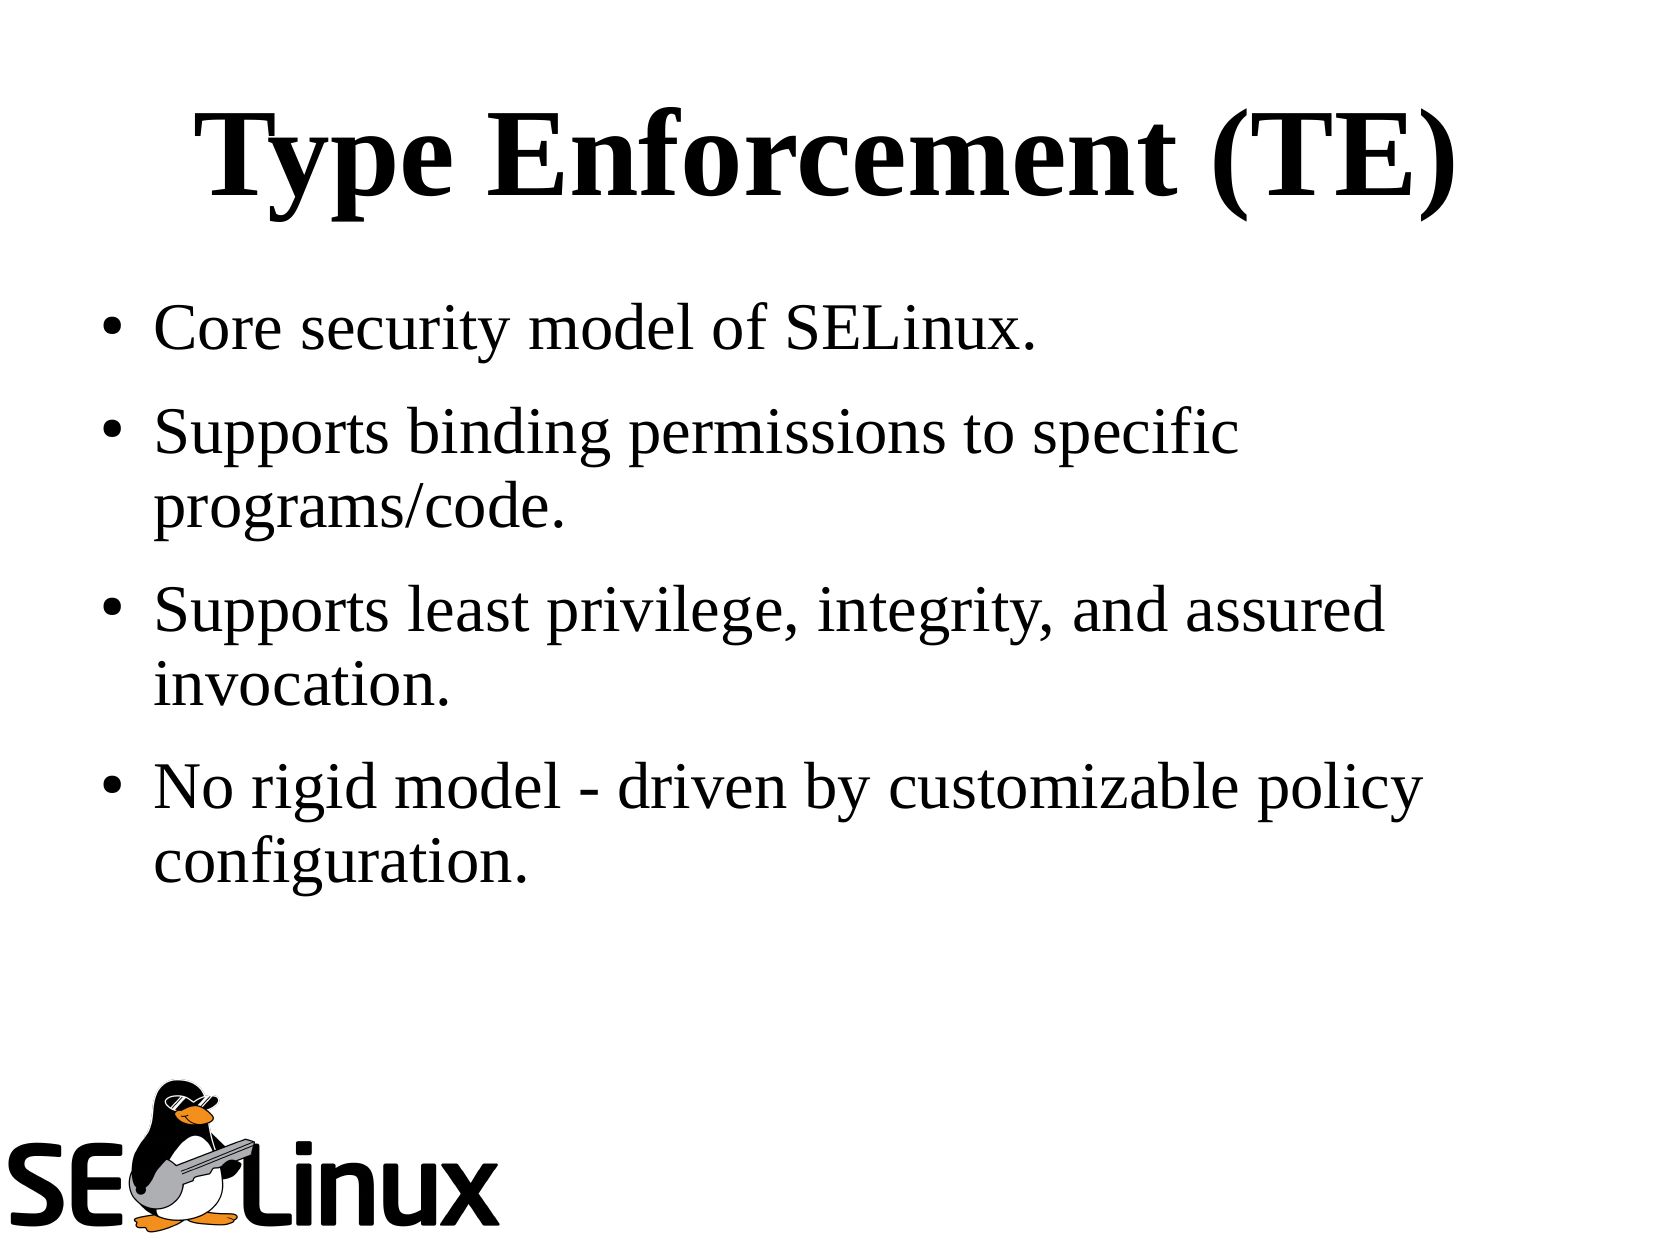

# Type Enforcement (TE)
Core security model of SELinux.
Supports binding permissions to specific programs/code.
Supports least privilege, integrity, and assured invocation.
No rigid model - driven by customizable policy configuration.